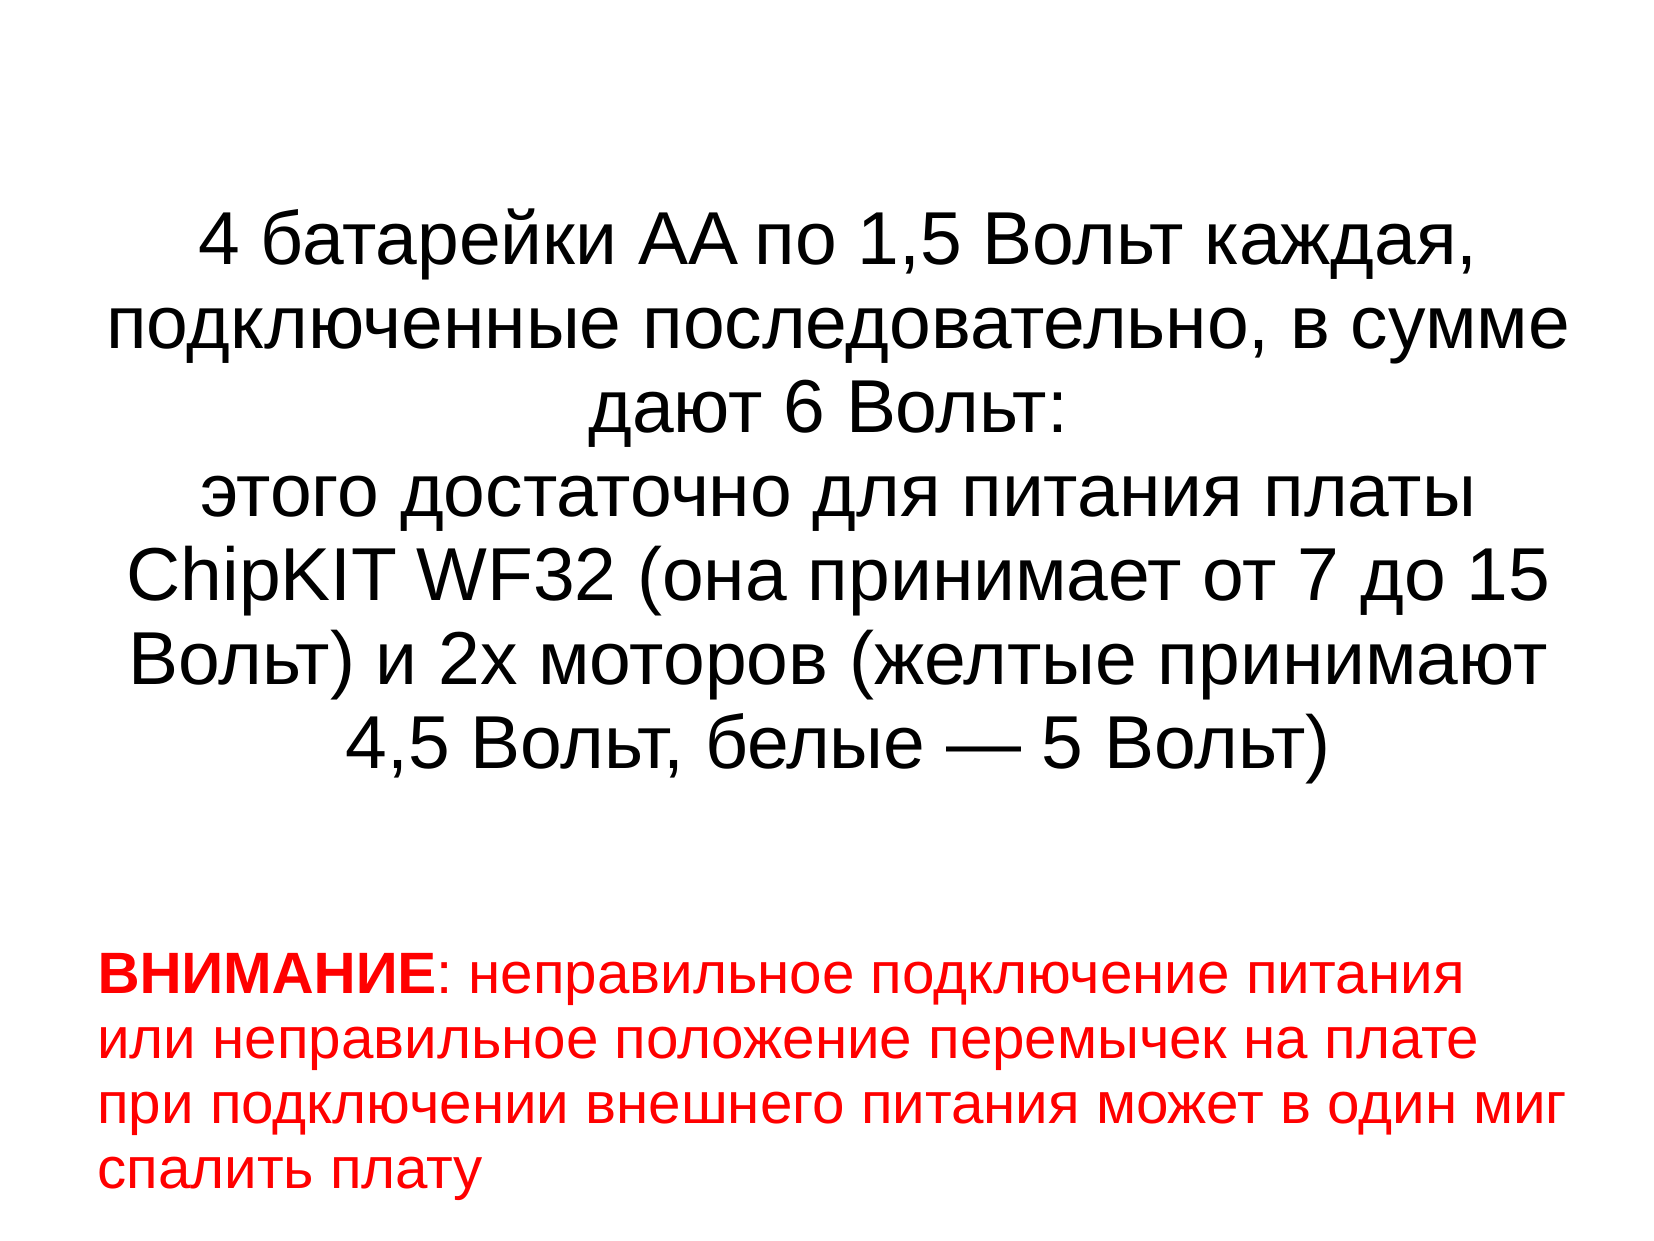

# 4 батарейки AA по 1,5 Вольт каждая, подключенные последовательно, в сумме дают 6 Вольт: этого достаточно для питания платы ChipKIT WF32 (она принимает от 7 до 15 Вольт) и 2х моторов (желтые принимают 4,5 Вольт, белые — 5 Вольт)
ВНИМАНИЕ: неправильное подключение питания или неправильное положение перемычек на плате при подключении внешнего питания может в один миг спалить плату